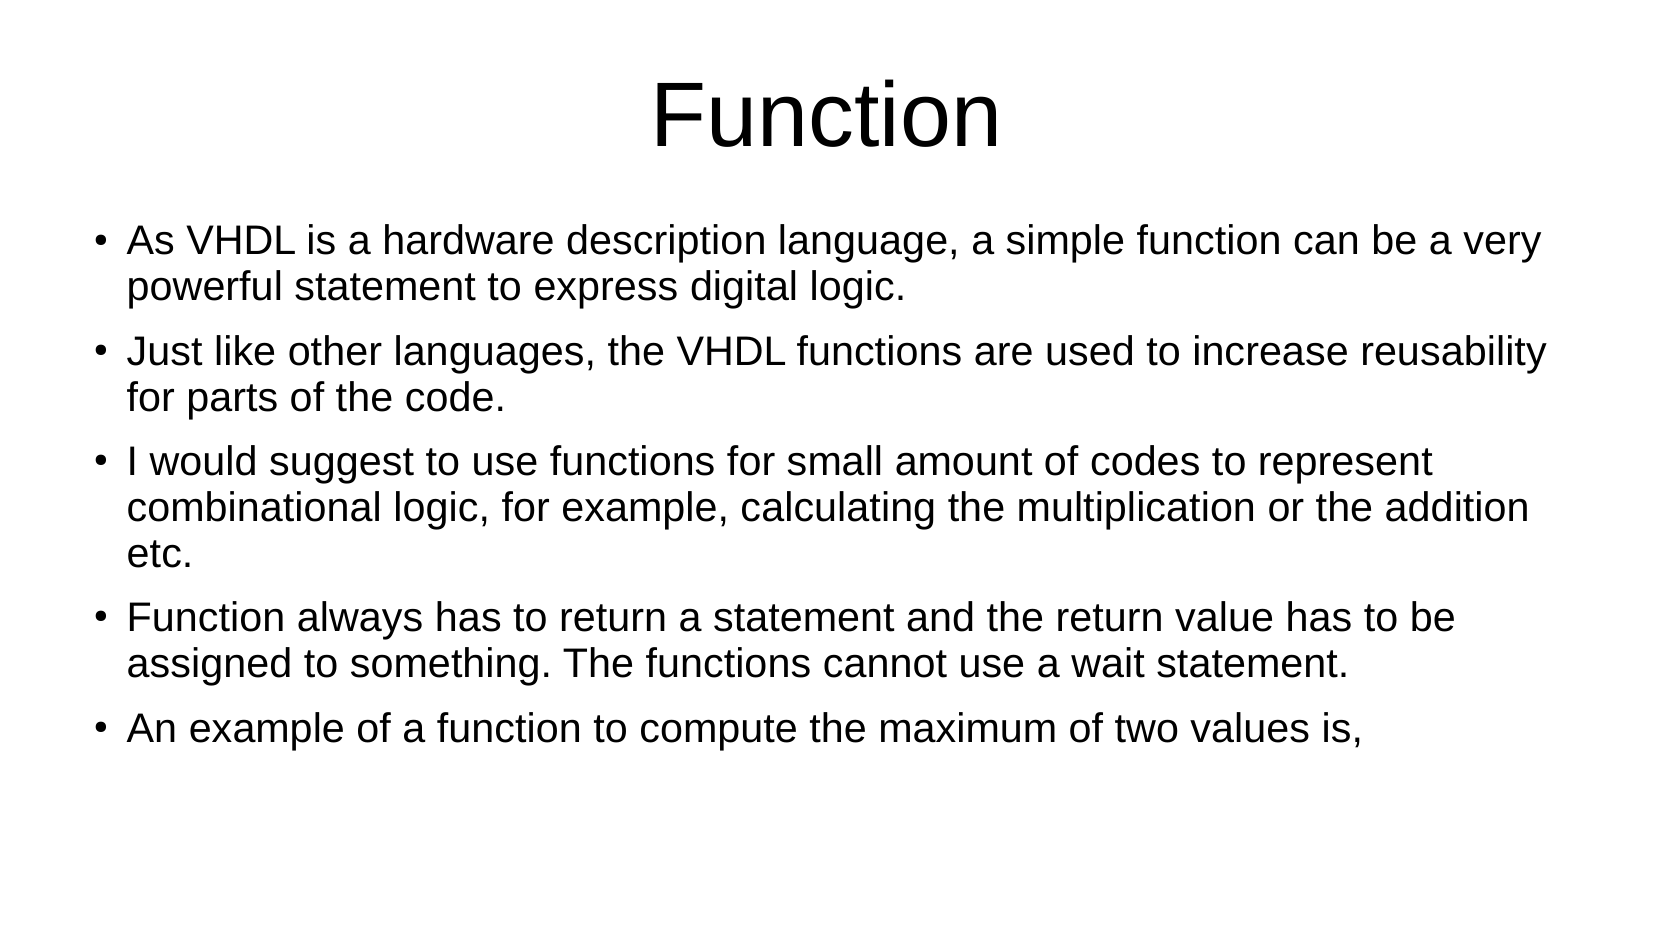

# Function
As VHDL is a hardware description language, a simple function can be a very powerful statement to express digital logic.
Just like other languages, the VHDL functions are used to increase reusability for parts of the code.
I would suggest to use functions for small amount of codes to represent combinational logic, for example, calculating the multiplication or the addition etc.
Function always has to return a statement and the return value has to be assigned to something. The functions cannot use a wait statement.
An example of a function to compute the maximum of two values is,